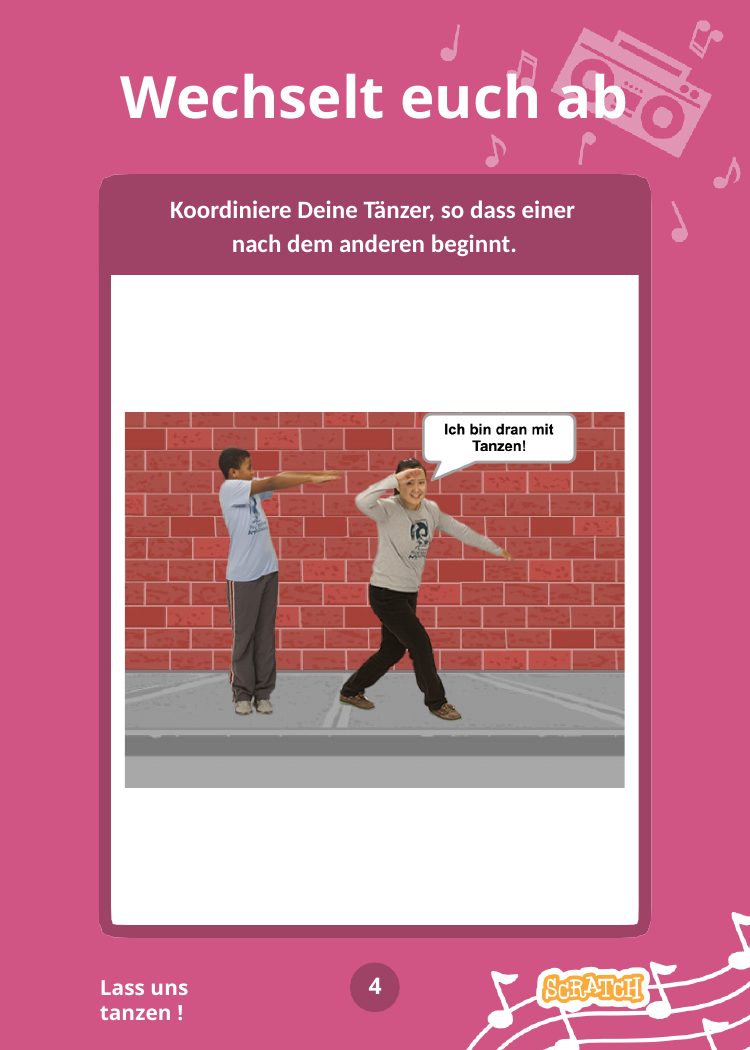

Dance Party!
Wechselt euch ab
Koordiniere Deine Tänzer, so dass einer nach dem anderen beginnt.
4
Lass uns tanzen !